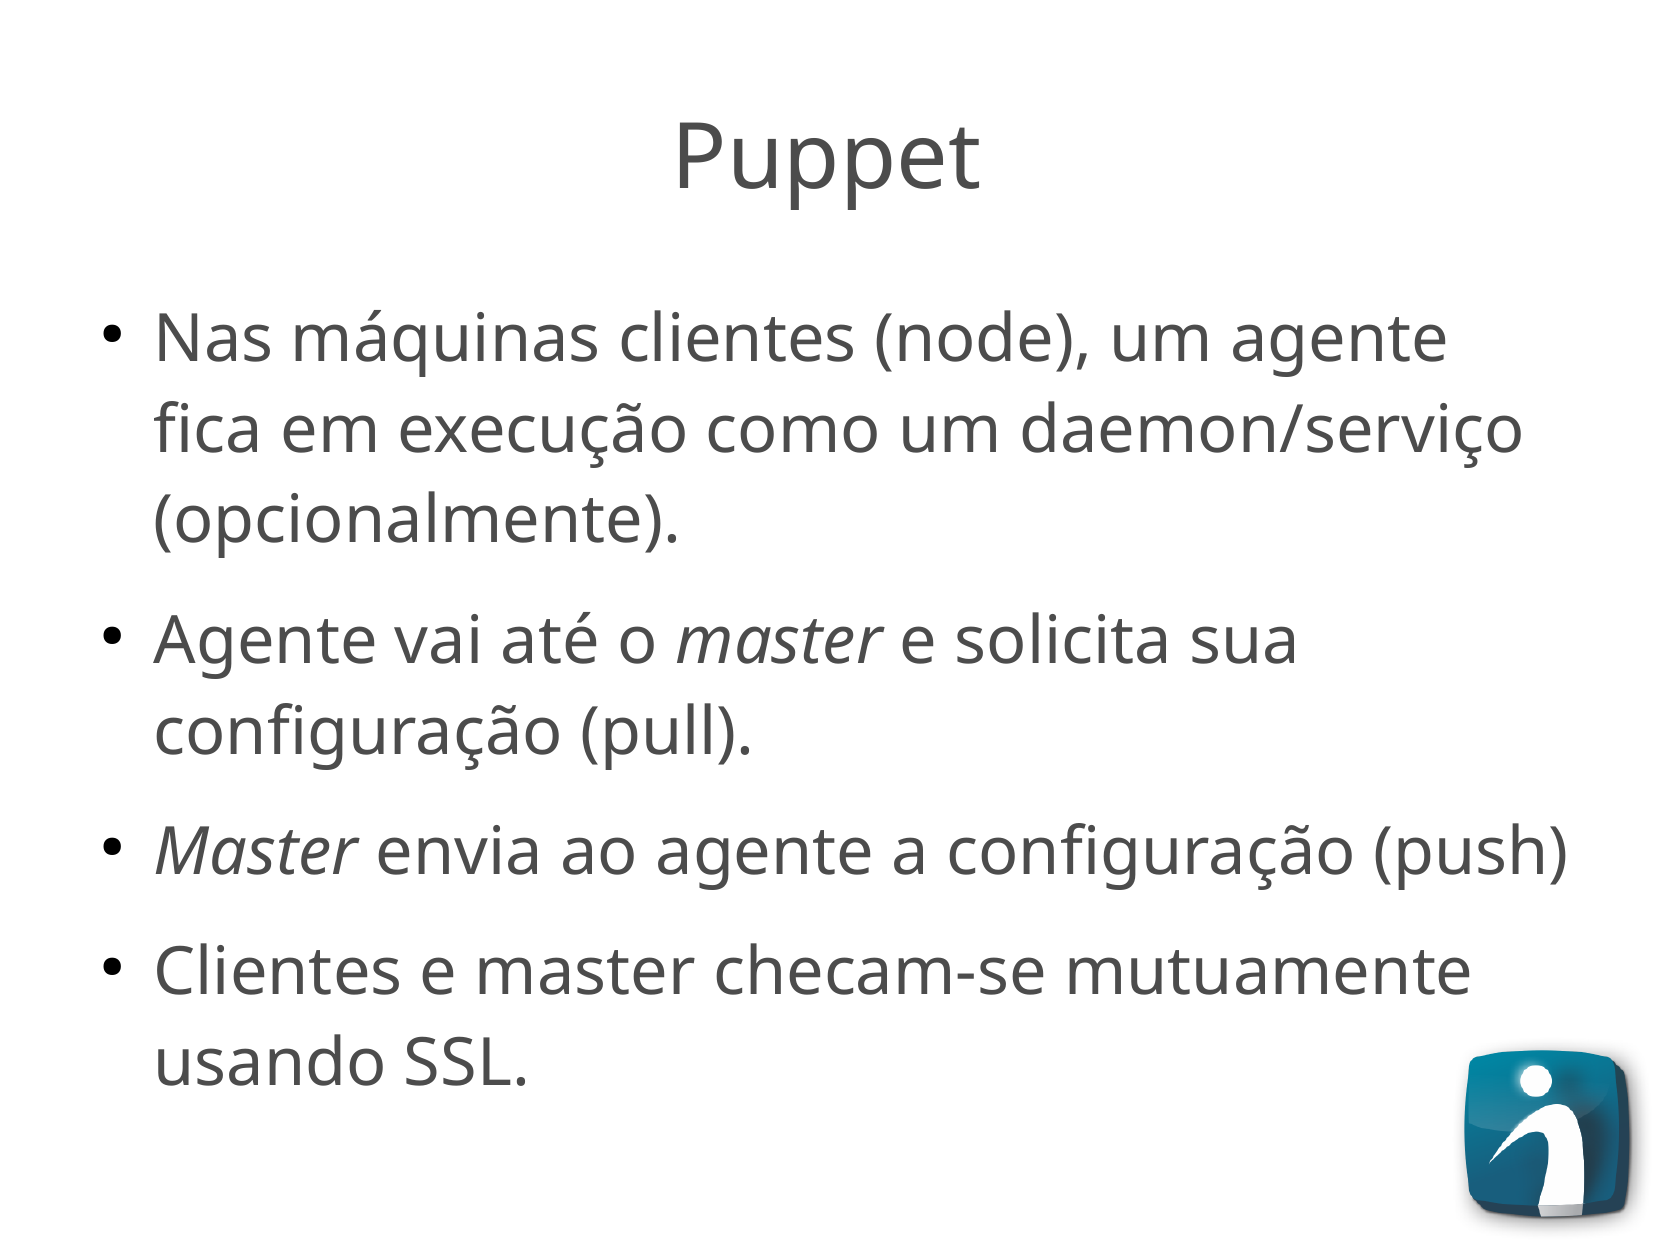

# Puppet
Nas máquinas clientes (node), um agente fica em execução como um daemon/serviço (opcionalmente).
Agente vai até o master e solicita sua configuração (pull).
Master envia ao agente a configuração (push)
Clientes e master checam-se mutuamente usando SSL.